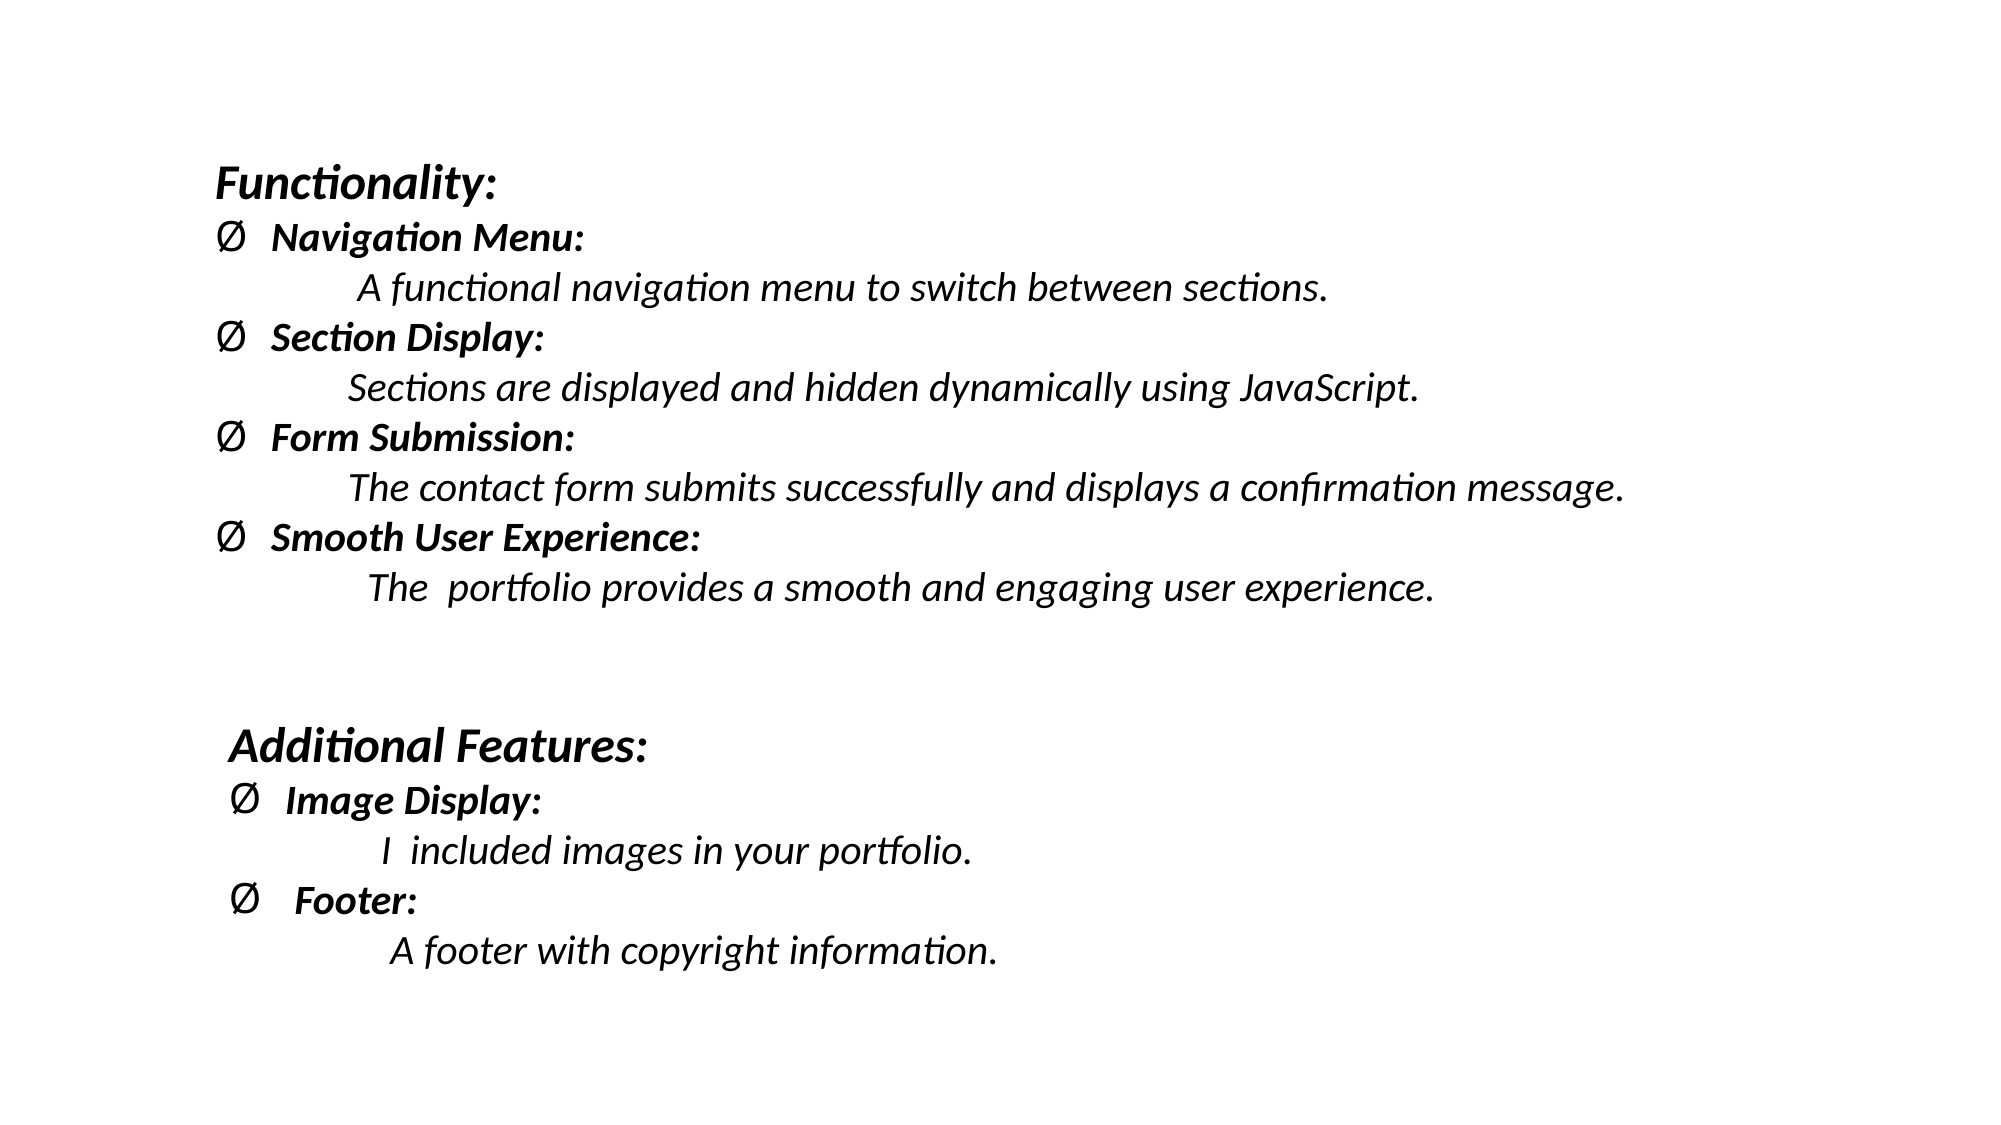

Functionality:
Navigation Menu:
 A functional navigation menu to switch between sections.
Section Display:
 Sections are displayed and hidden dynamically using JavaScript.
Form Submission:
 The contact form submits successfully and displays a confirmation message.
Smooth User Experience:
 The portfolio provides a smooth and engaging user experience.
Additional Features:
Image Display:
 I included images in your portfolio.
 Footer:
 A footer with copyright information.